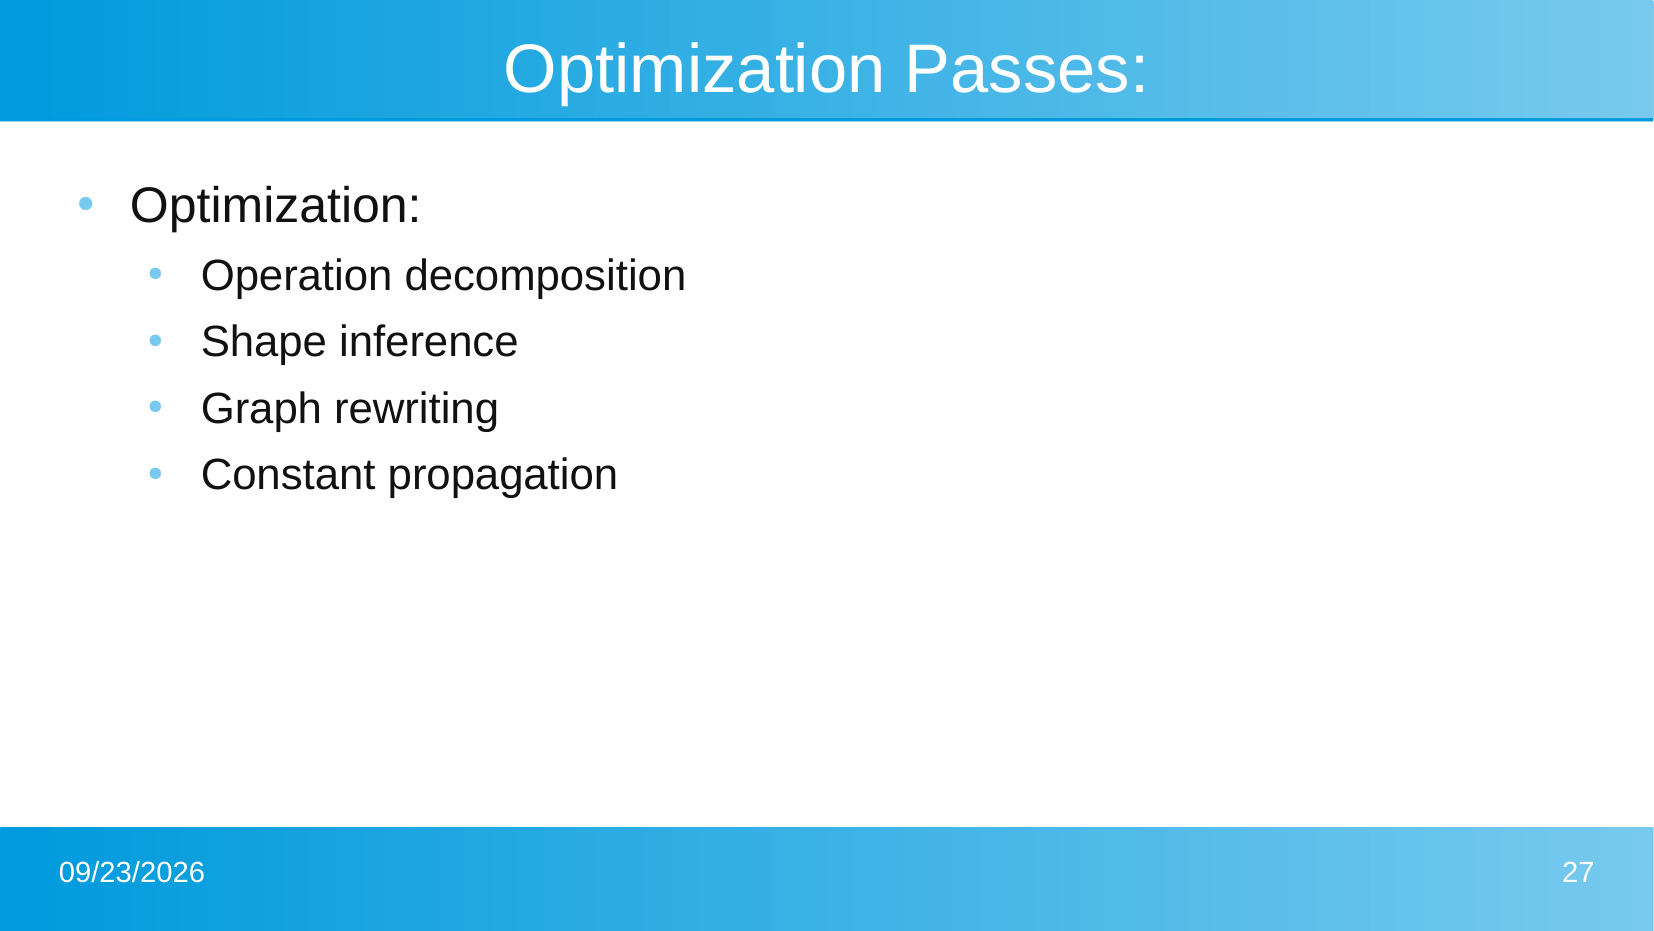

# Optimization Passes:
Optimization:
Operation decomposition
Shape inference
Graph rewriting
Constant propagation
27